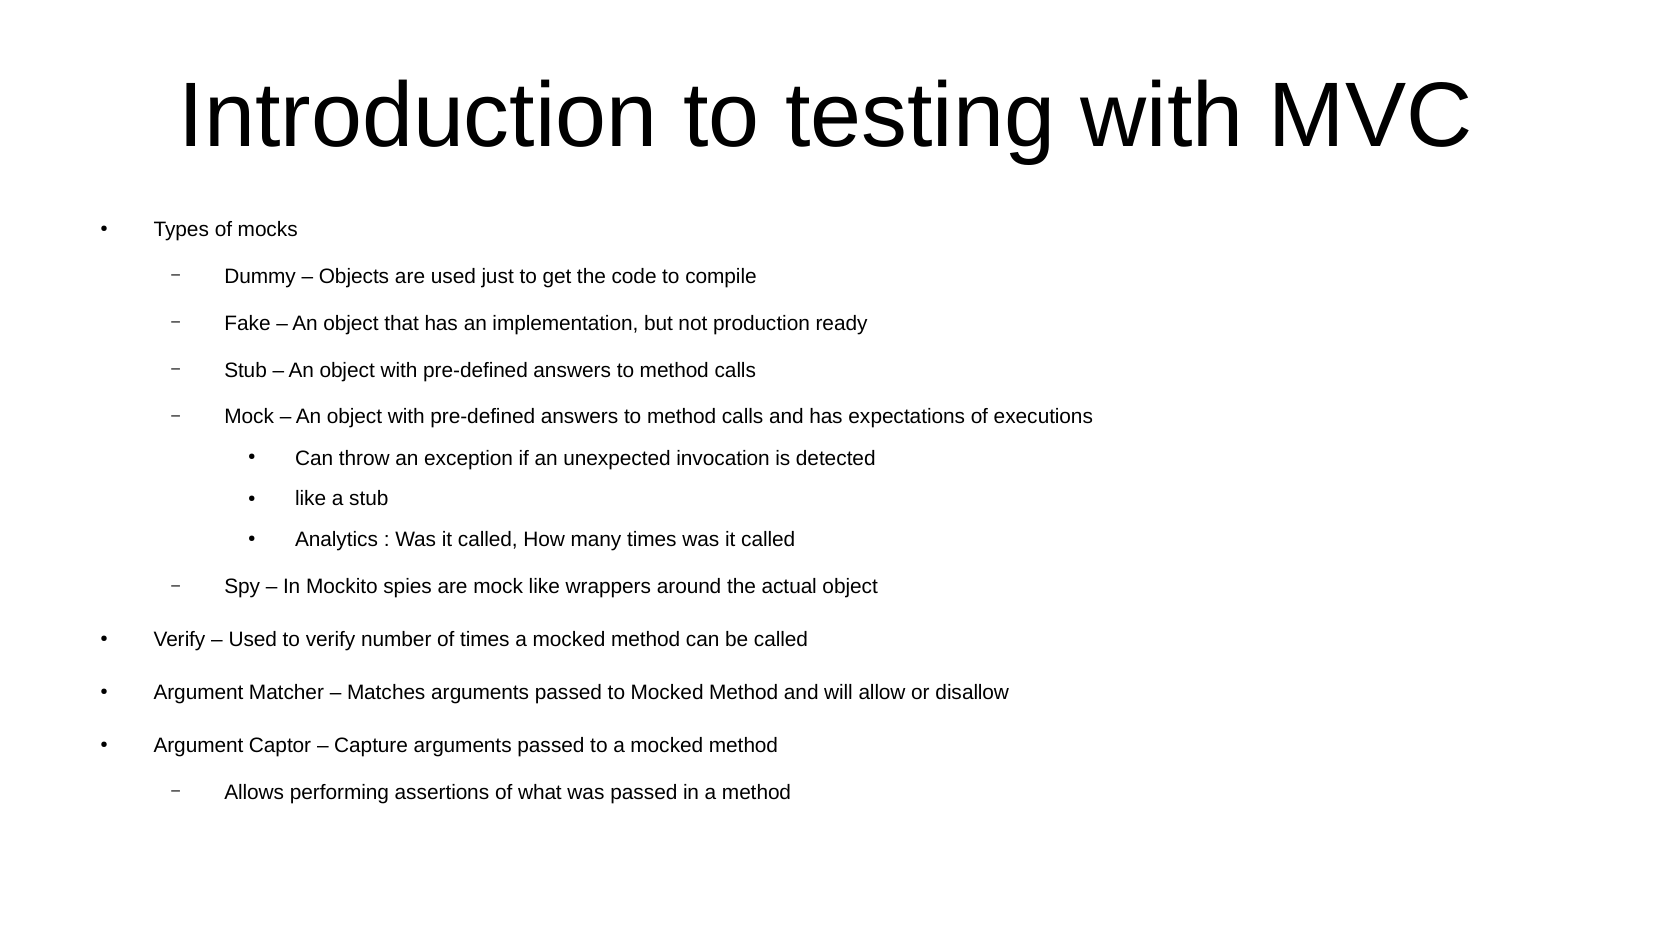

# Introduction to testing with MVC
Types of mocks
Dummy – Objects are used just to get the code to compile
Fake – An object that has an implementation, but not production ready
Stub – An object with pre-defined answers to method calls
Mock – An object with pre-defined answers to method calls and has expectations of executions
Can throw an exception if an unexpected invocation is detected
like a stub
Analytics : Was it called, How many times was it called
Spy – In Mockito spies are mock like wrappers around the actual object
Verify – Used to verify number of times a mocked method can be called
Argument Matcher – Matches arguments passed to Mocked Method and will allow or disallow
Argument Captor – Capture arguments passed to a mocked method
Allows performing assertions of what was passed in a method